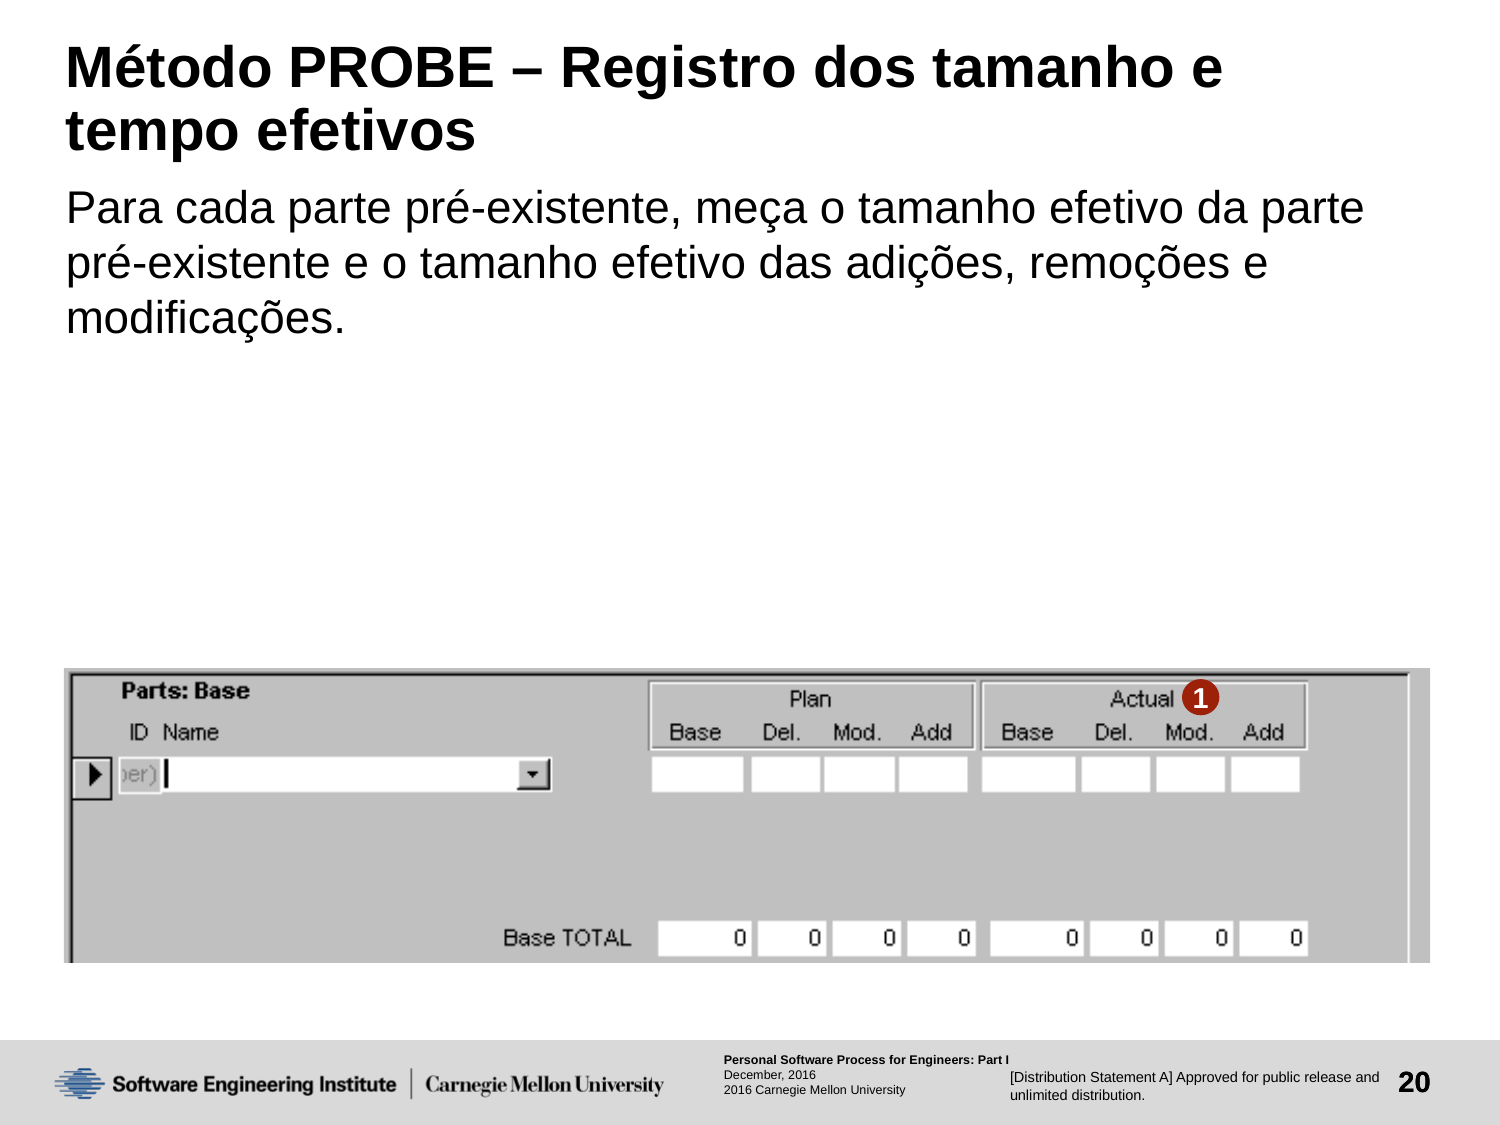

# Método PROBE – Registro dos tamanho e tempo efetivos
Para cada parte pré-existente, meça o tamanho efetivo da parte pré-existente e o tamanho efetivo das adições, remoções e modificações.